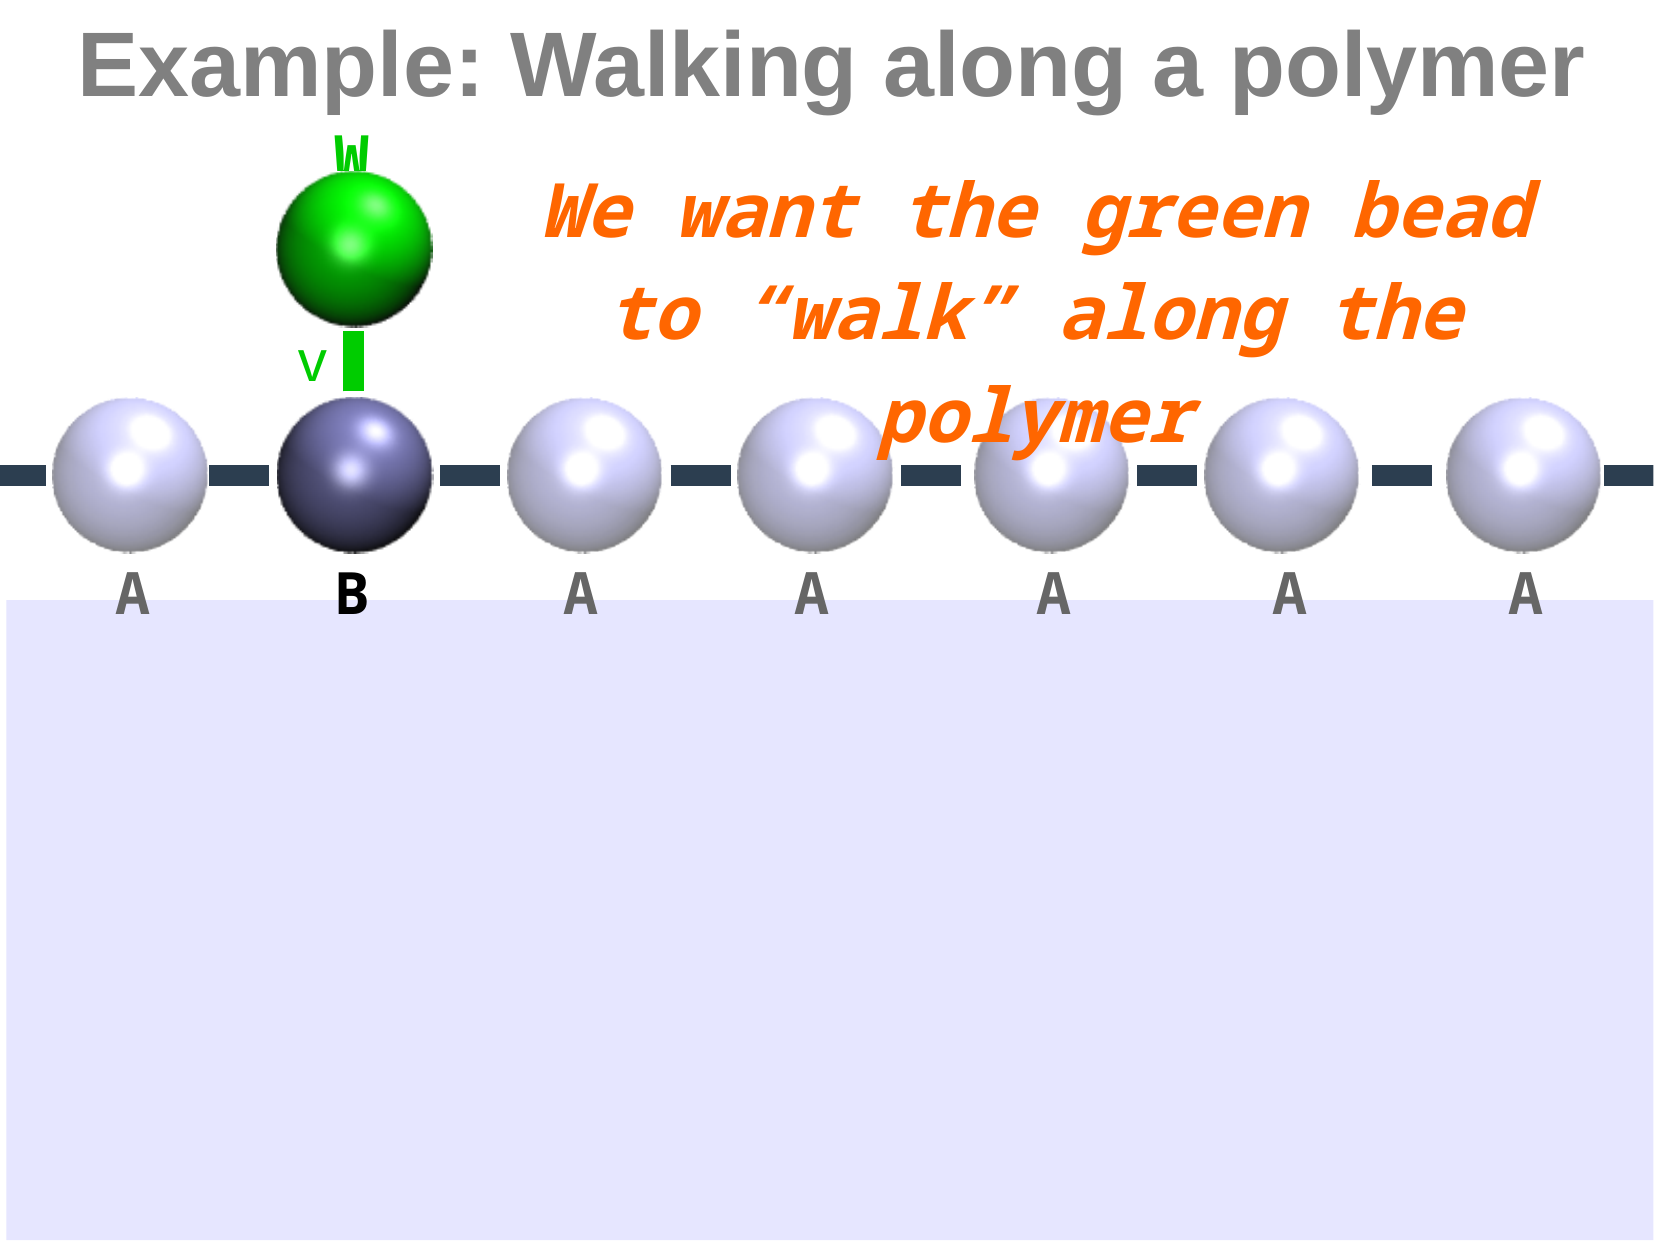

# Example: Walking along a polymer
W
We want the green bead to “walk” along the polymer
v
A
B
A
A
A
A
A